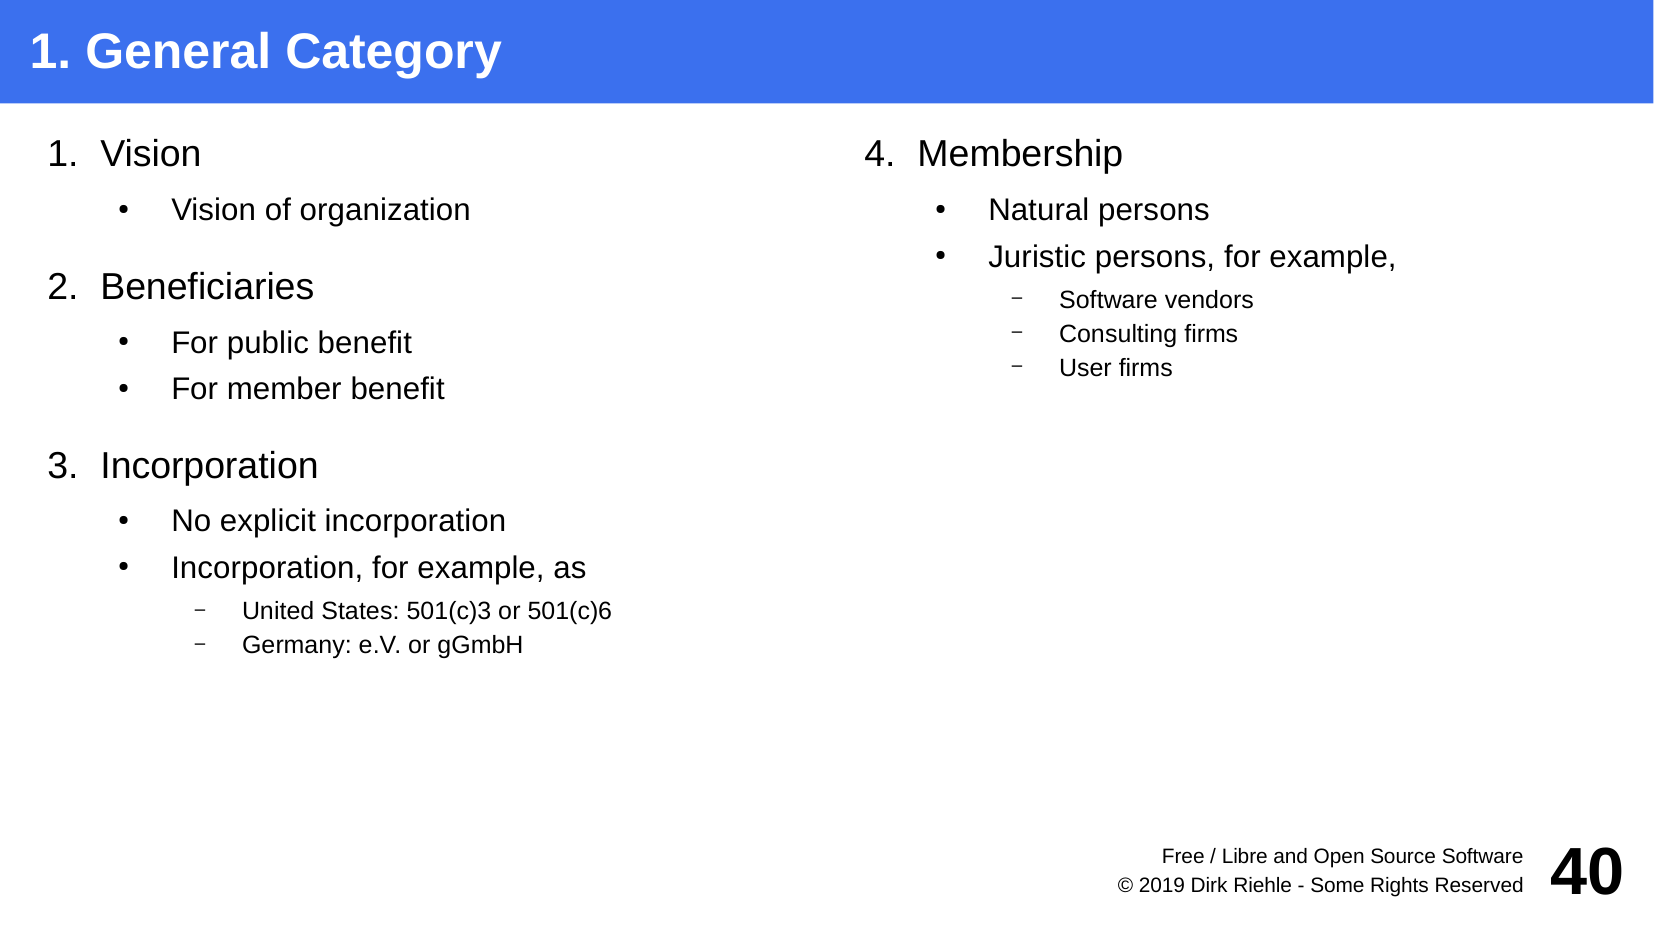

# 1. General Category
Vision
Vision of organization
Beneficiaries
For public benefit
For member benefit
Incorporation
No explicit incorporation
Incorporation, for example, as
United States: 501(c)3 or 501(c)6
Germany: e.V. or gGmbH
Membership
Natural persons
Juristic persons, for example,
Software vendors
Consulting firms
User firms
Free / Libre and Open Source Software
40
© 2019 Dirk Riehle - Some Rights Reserved